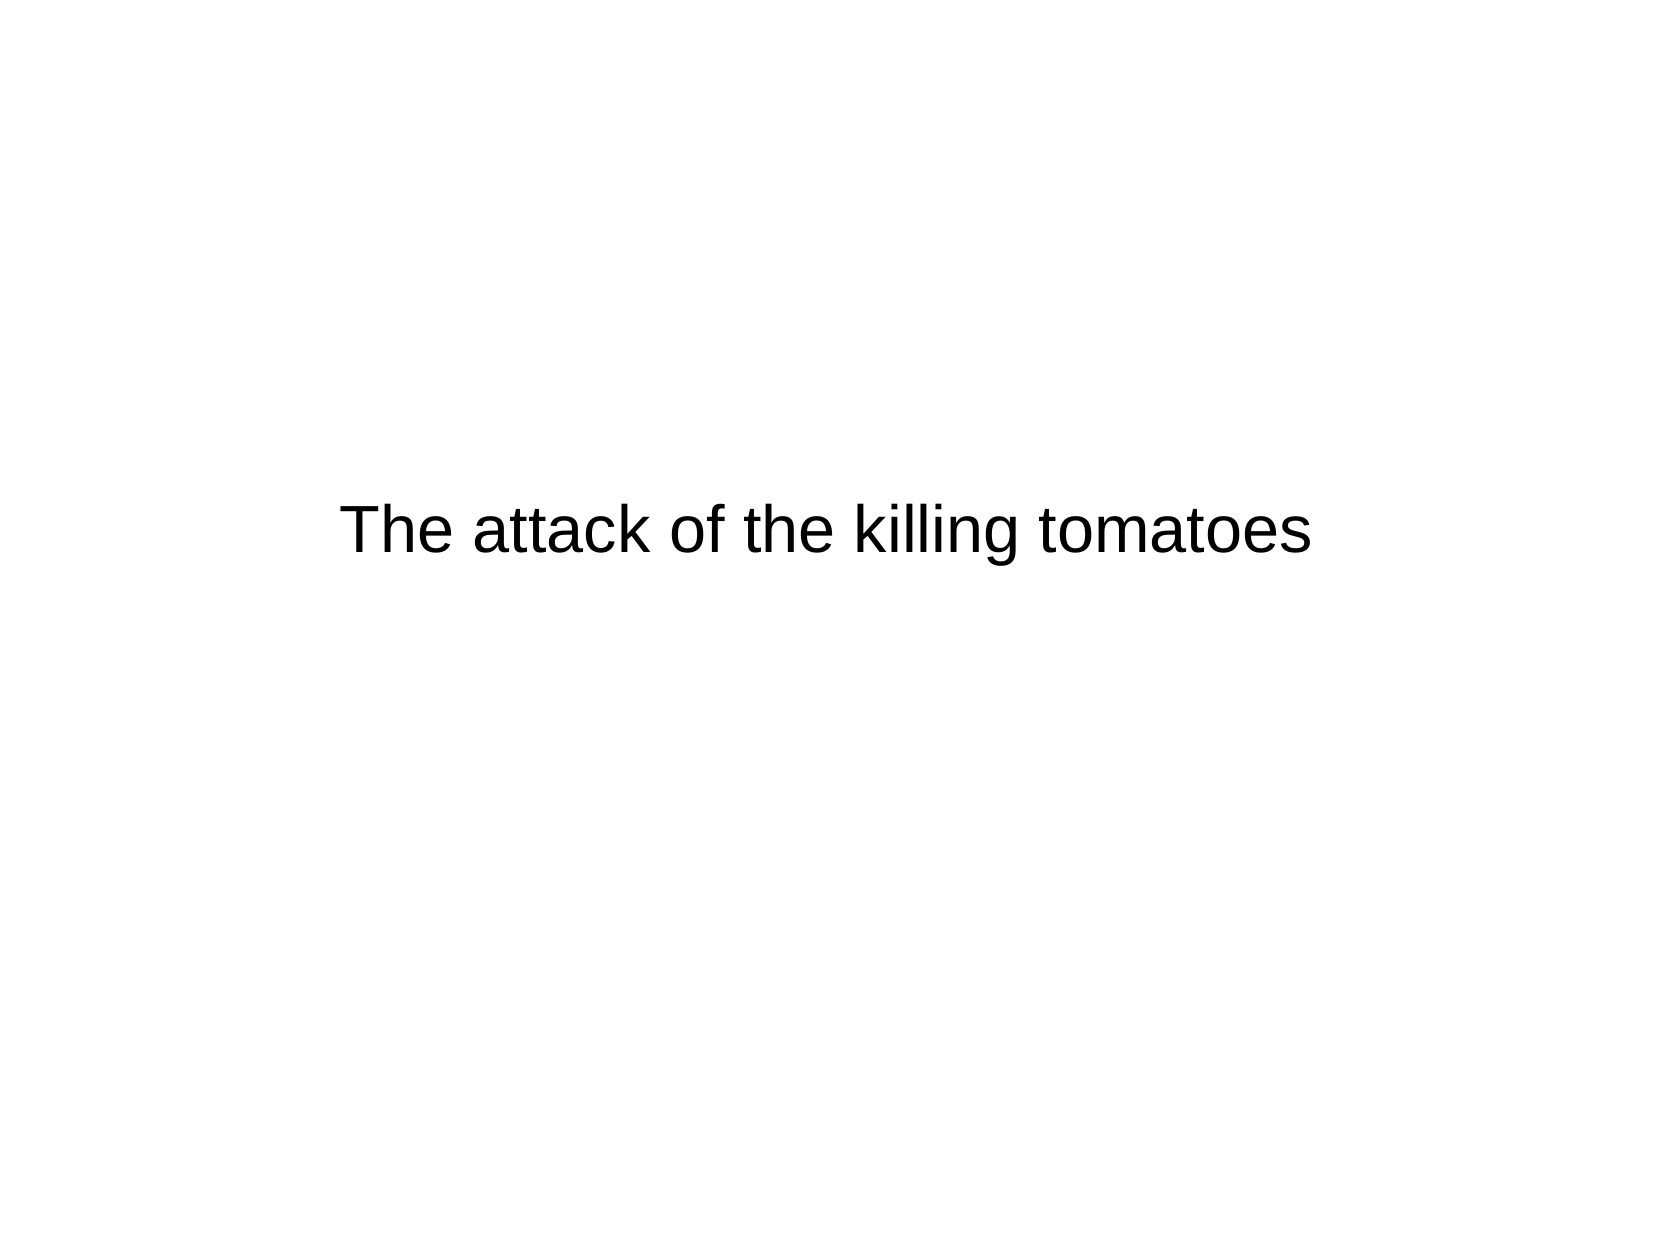

# The attack of the killing tomatoes